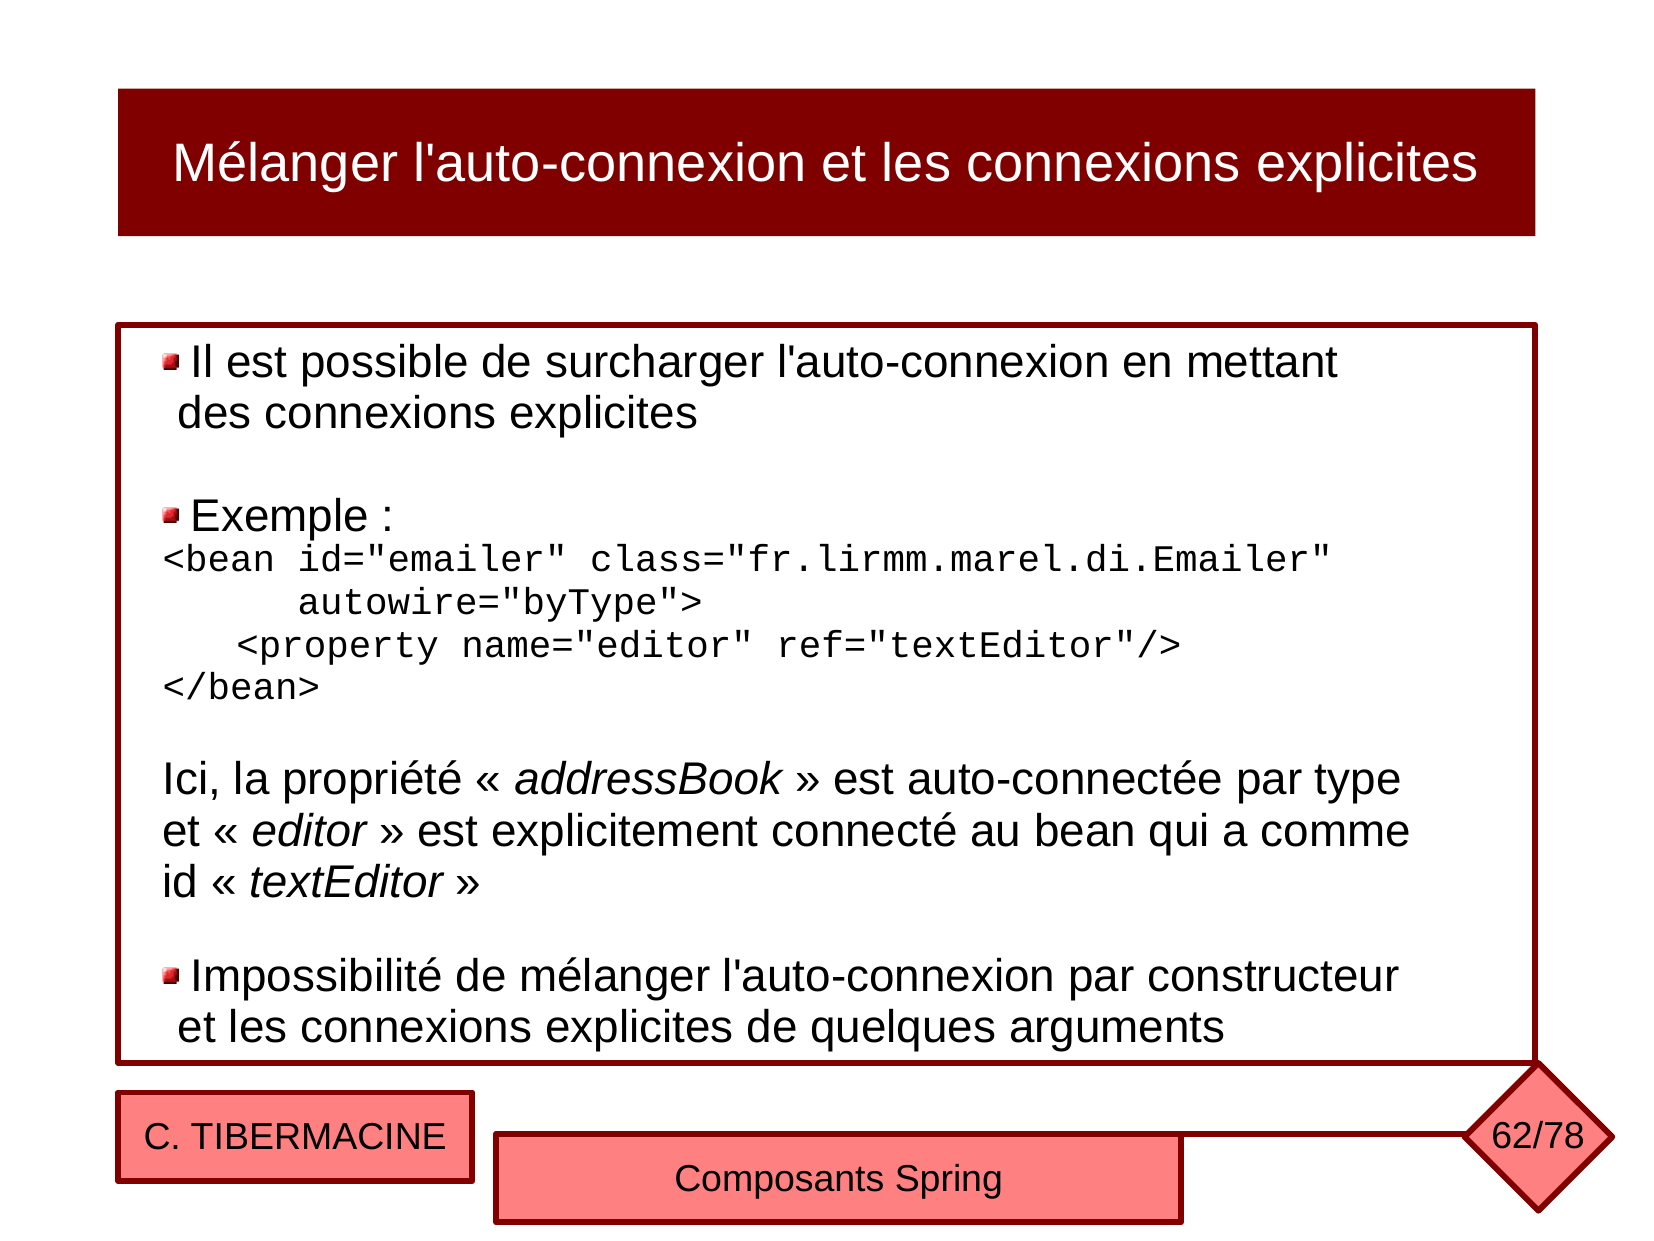

Mélanger l'auto-connexion et les connexions explicites
 Il est possible de surcharger l'auto-connexion en mettant
des connexions explicites
 Exemple :
<bean id="emailer" class="fr.lirmm.marel.di.Emailer"
 autowire="byType">
	<property name="editor" ref="textEditor"/>
</bean>
Ici, la propriété « addressBook » est auto-connectée par type
et « editor » est explicitement connecté au bean qui a comme
id « textEditor »
 Impossibilité de mélanger l'auto-connexion par constructeur
et les connexions explicites de quelques arguments
C. TIBERMACINE
Composants Spring